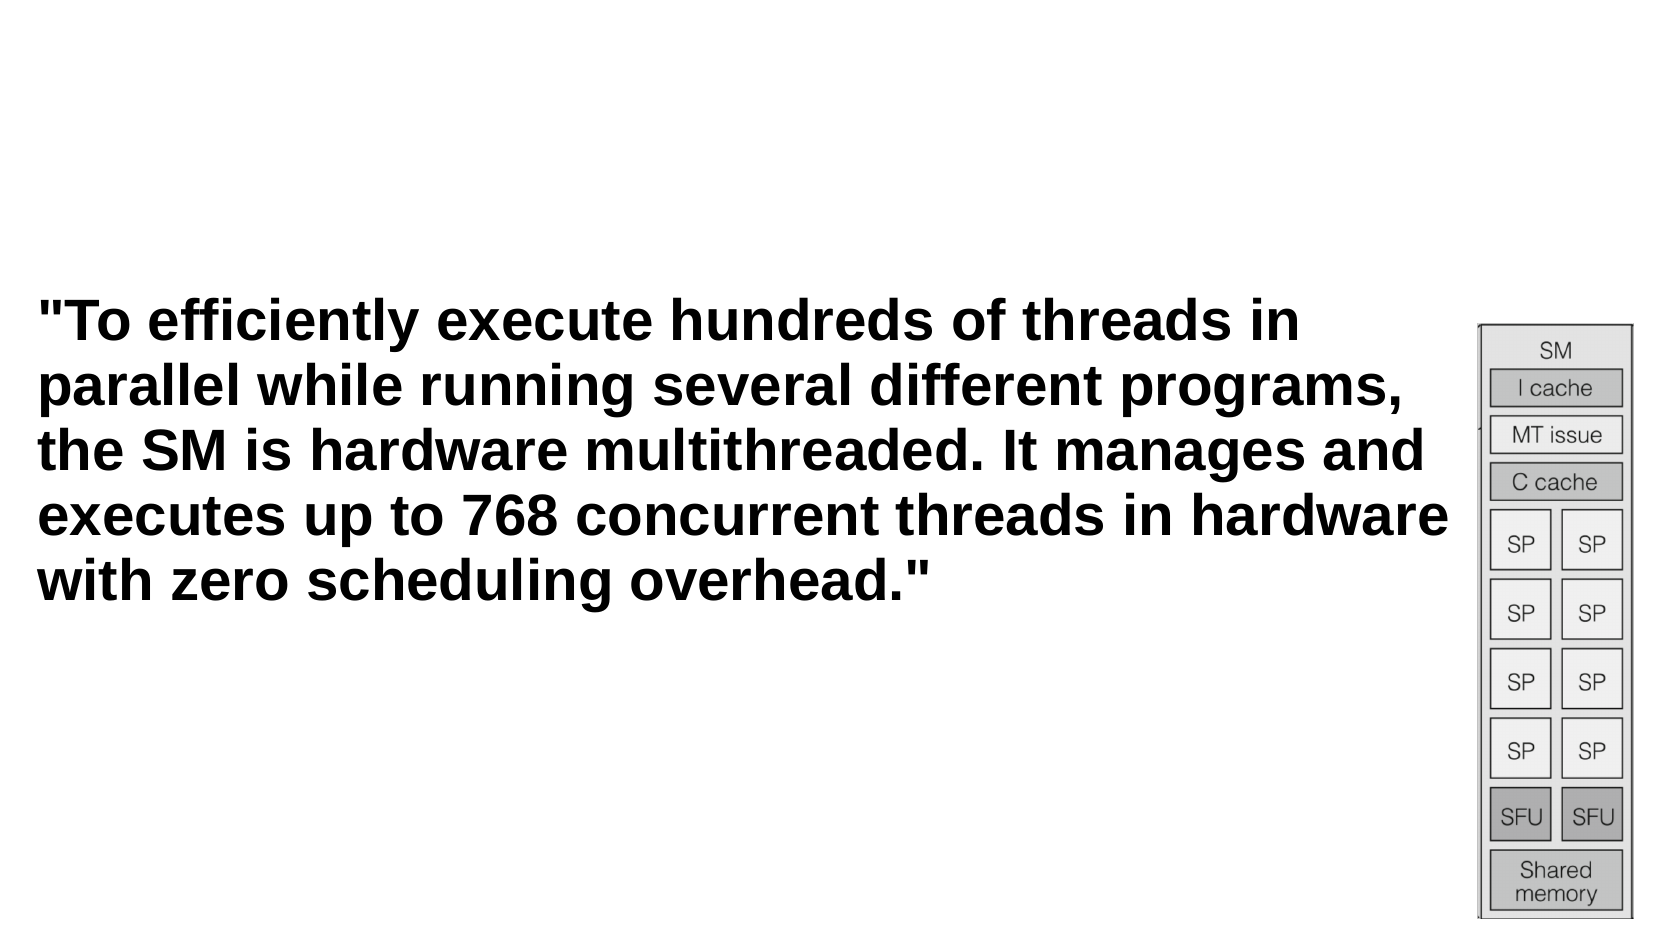

# "To efficiently execute hundreds of threads in parallel while running several different programs, the SM is hardware multithreaded. It manages and executes up to 768 concurrent threads in hardware with zero scheduling overhead."